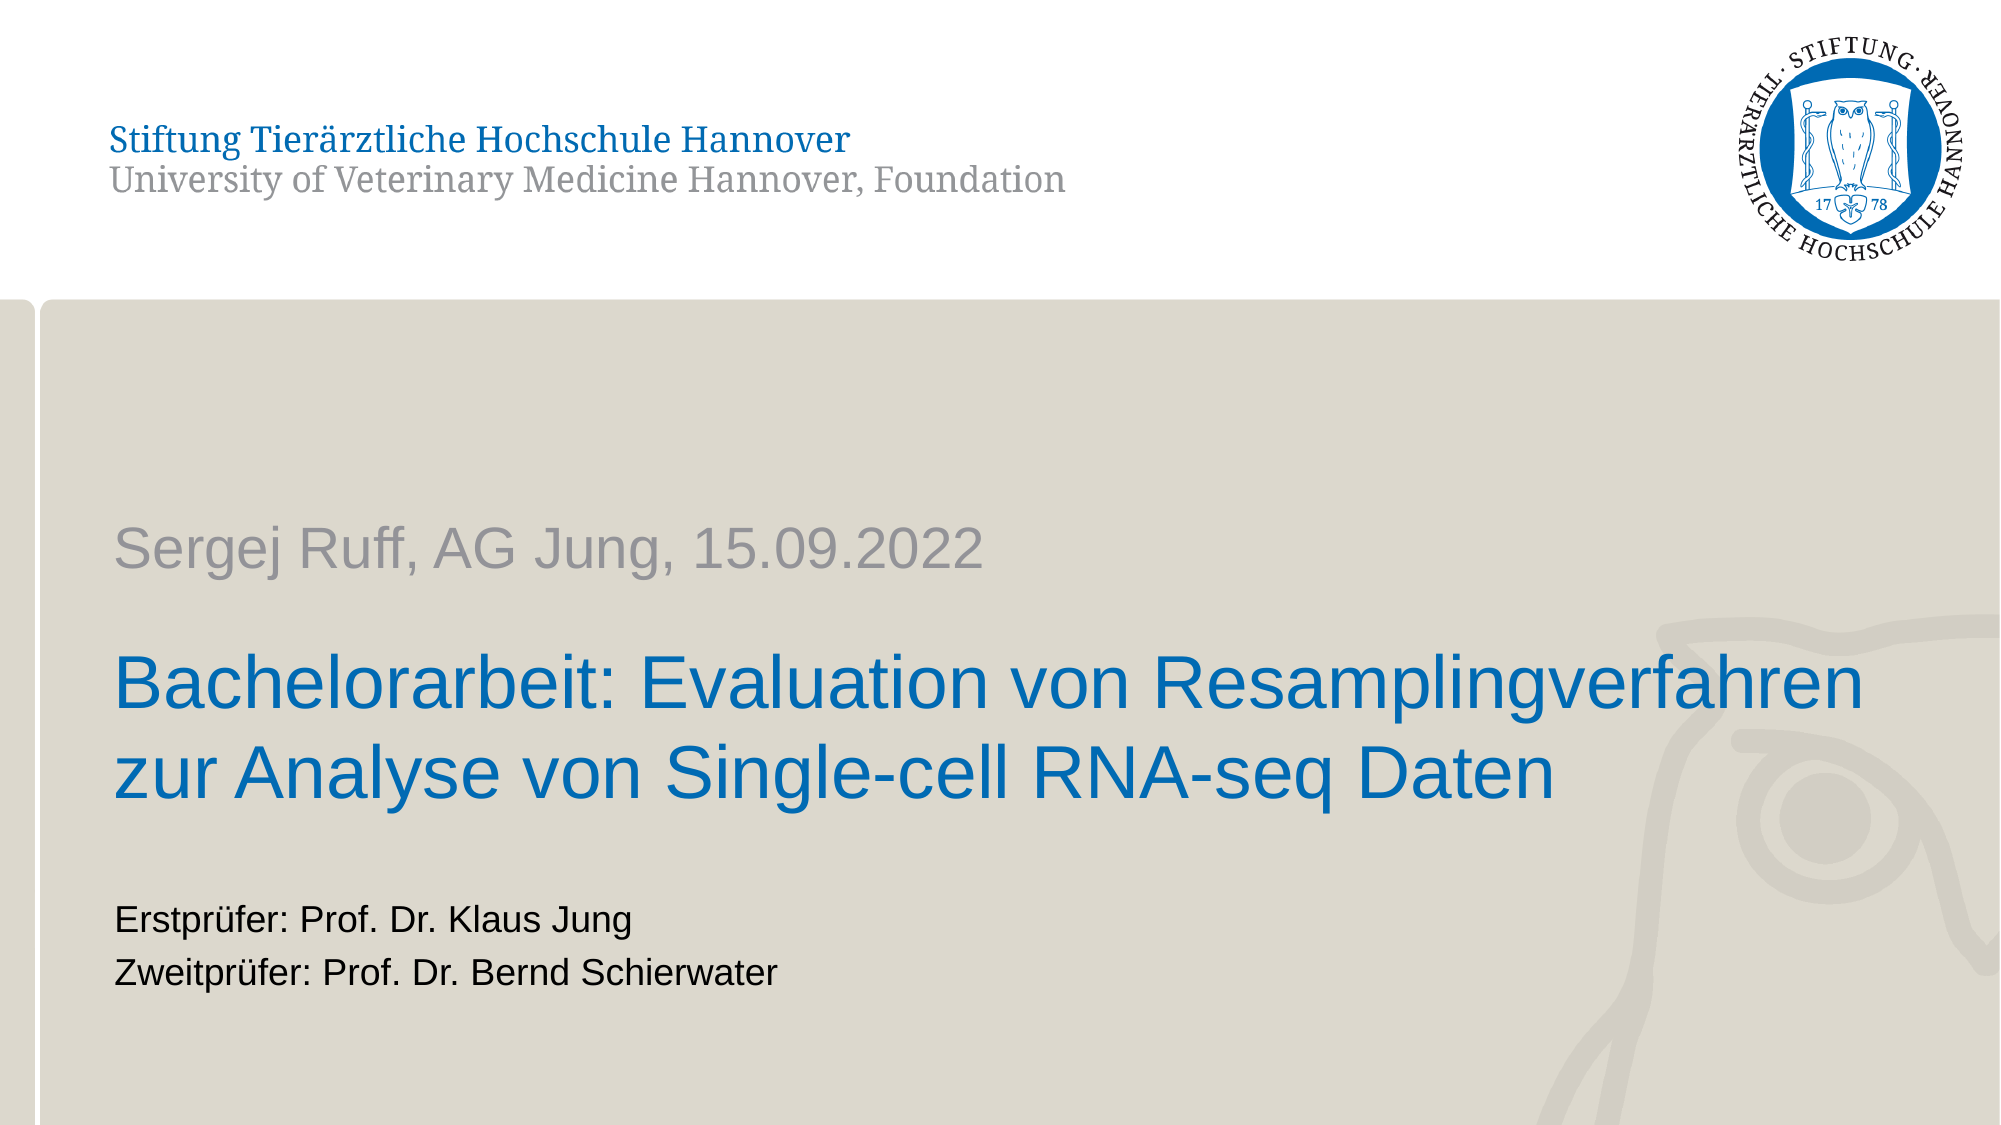

# Sergej Ruff, AG Jung, 15.09.2022
Bachelorarbeit: Evaluation von Resamplingverfahren zur Analyse von Single-cell RNA-seq Daten
Erstprüfer: Prof. Dr. Klaus Jung
Zweitprüfer: Prof. Dr. Bernd Schierwater